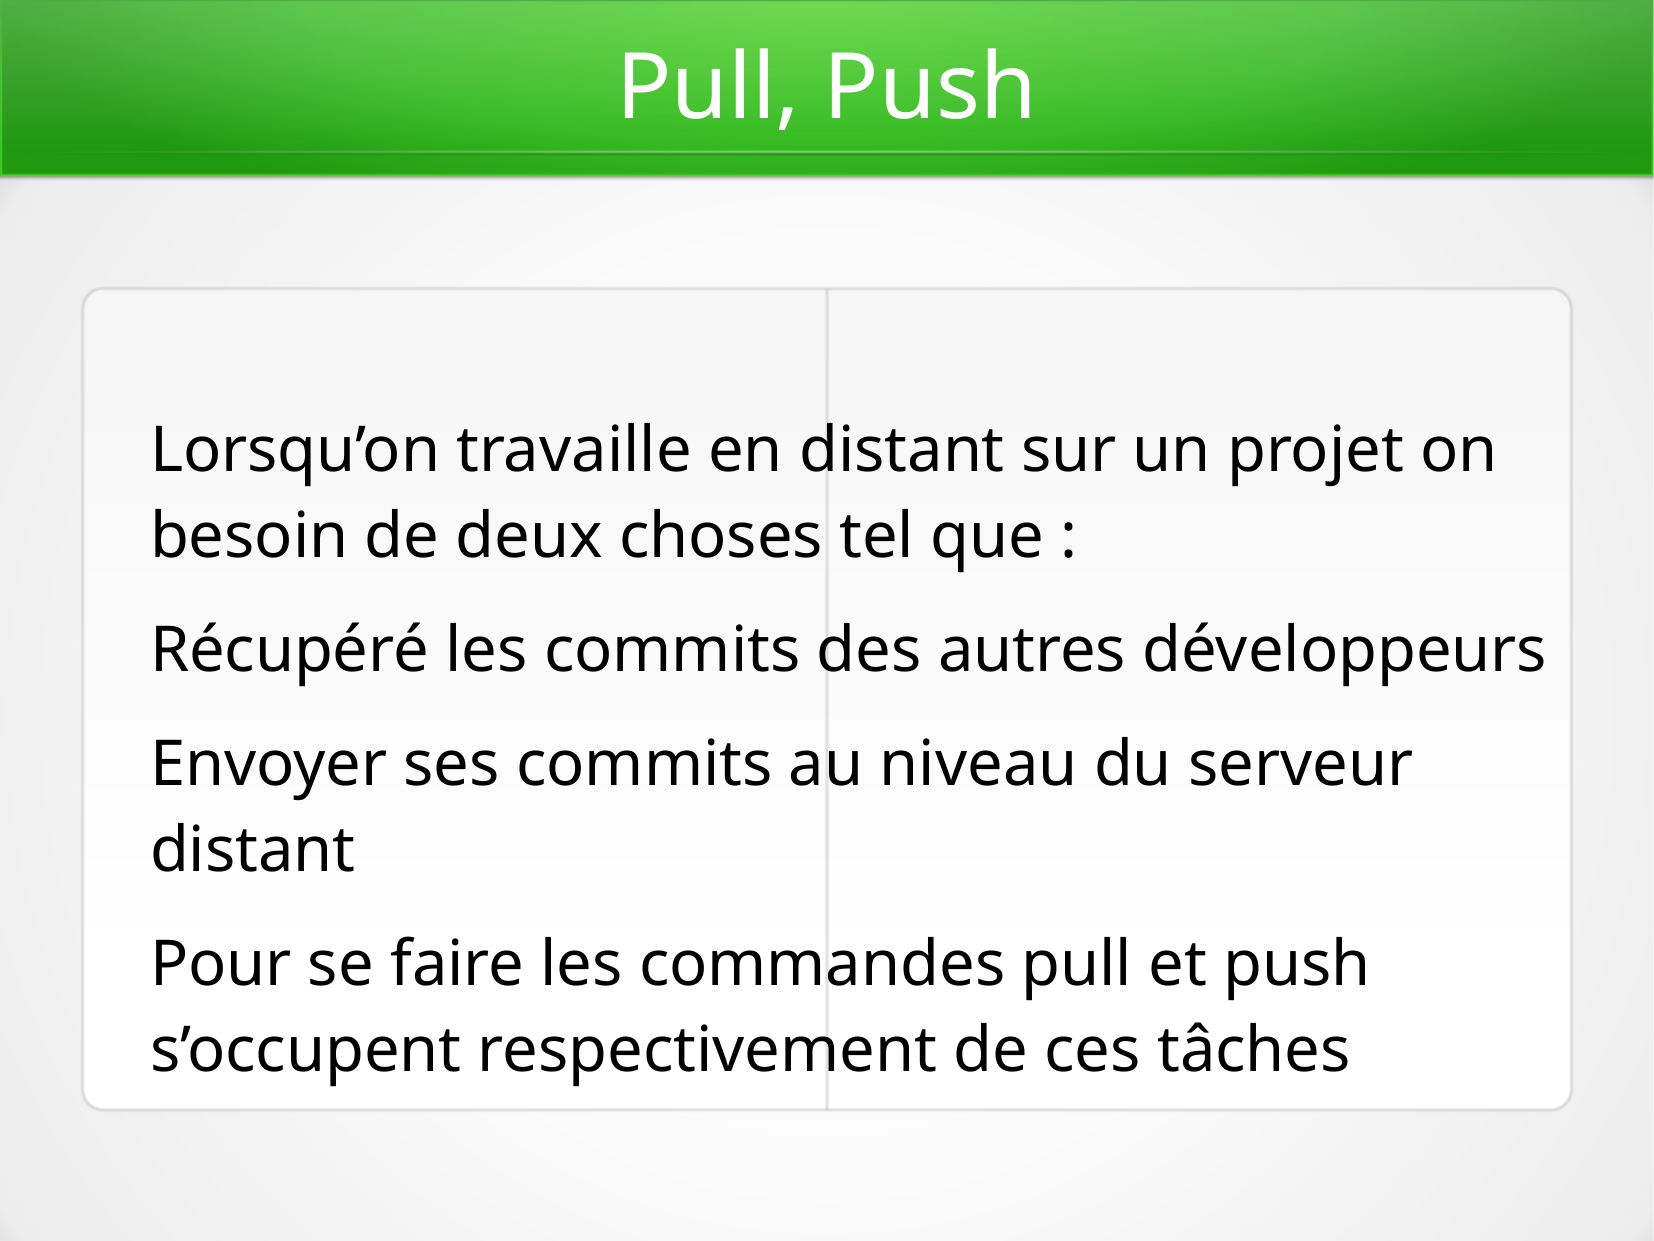

# Pull, Push
Lorsqu’on travaille en distant sur un projet on besoin de deux choses tel que :
Récupéré les commits des autres développeurs
Envoyer ses commits au niveau du serveur distant
Pour se faire les commandes pull et push s’occupent respectivement de ces tâches